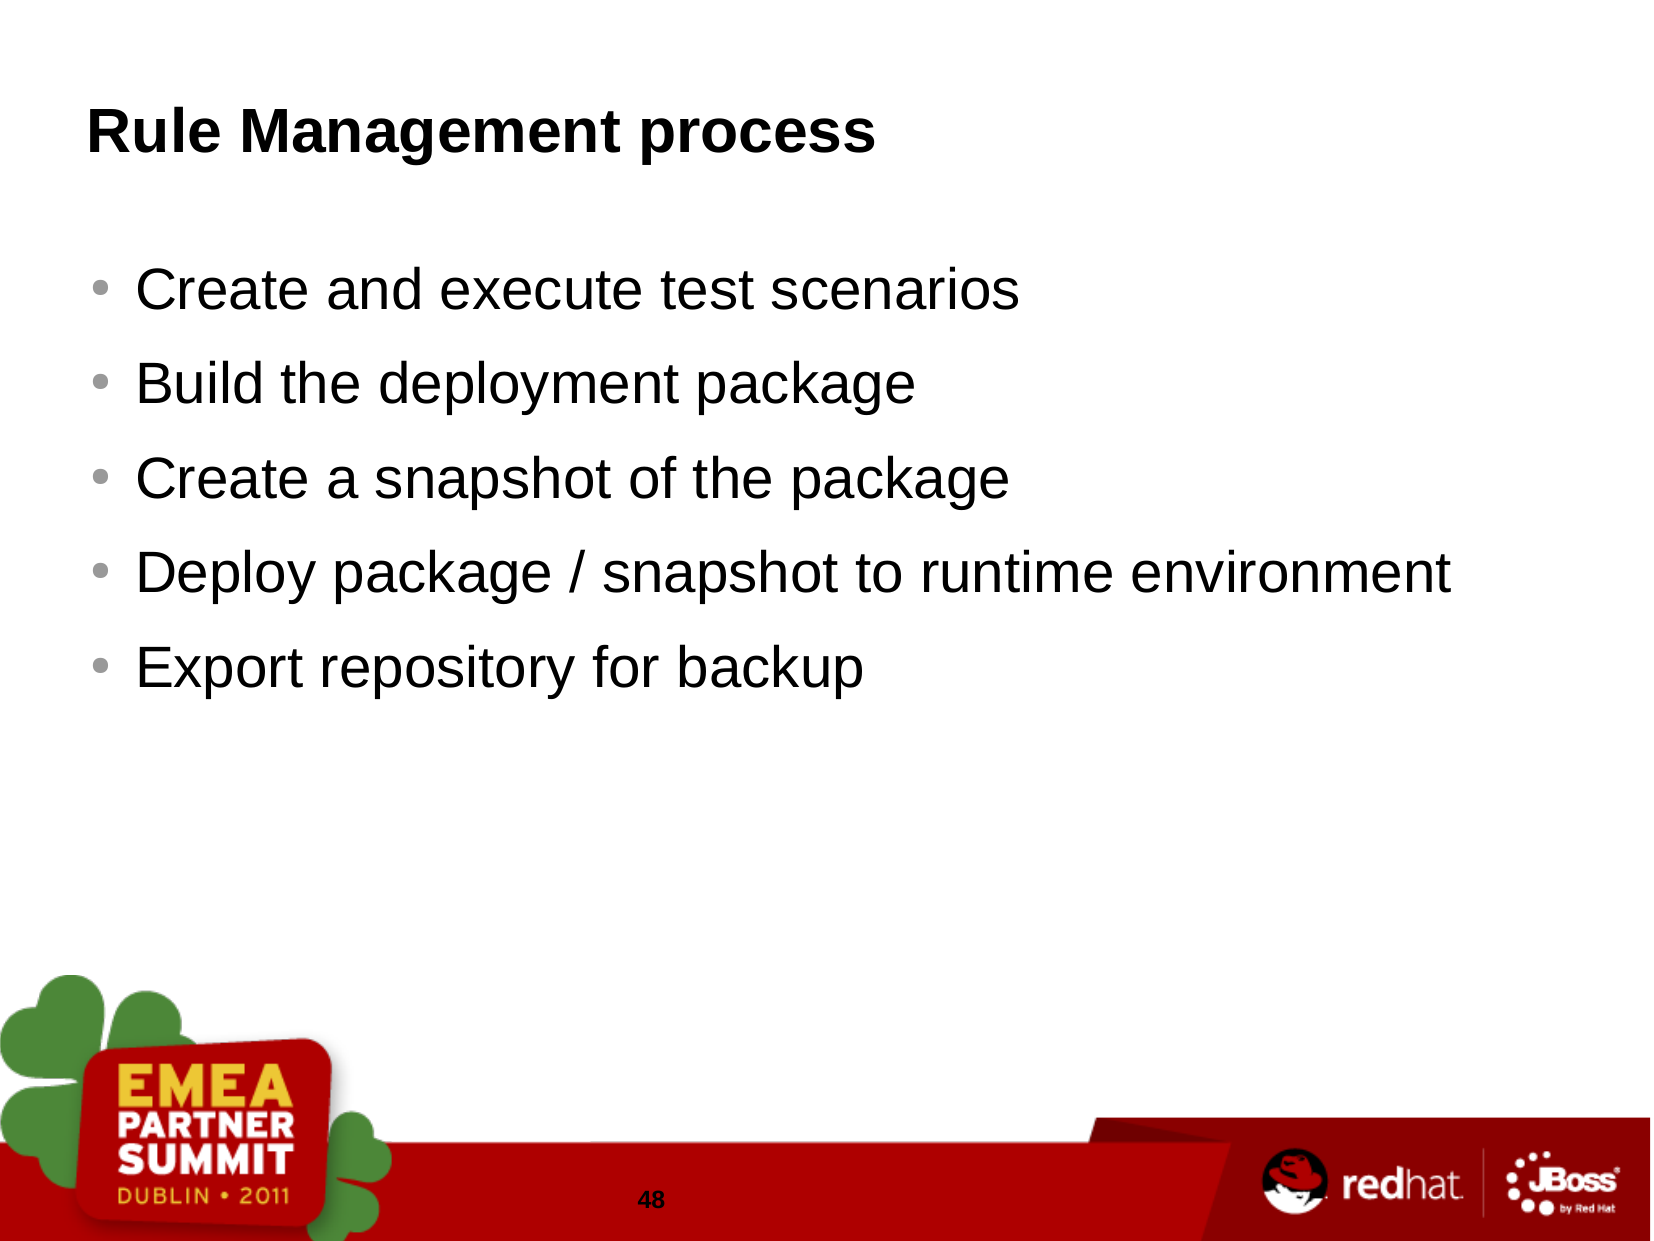

# Rule Management process
Create and execute test scenarios
Build the deployment package
Create a snapshot of the package
Deploy package / snapshot to runtime environment
Export repository for backup